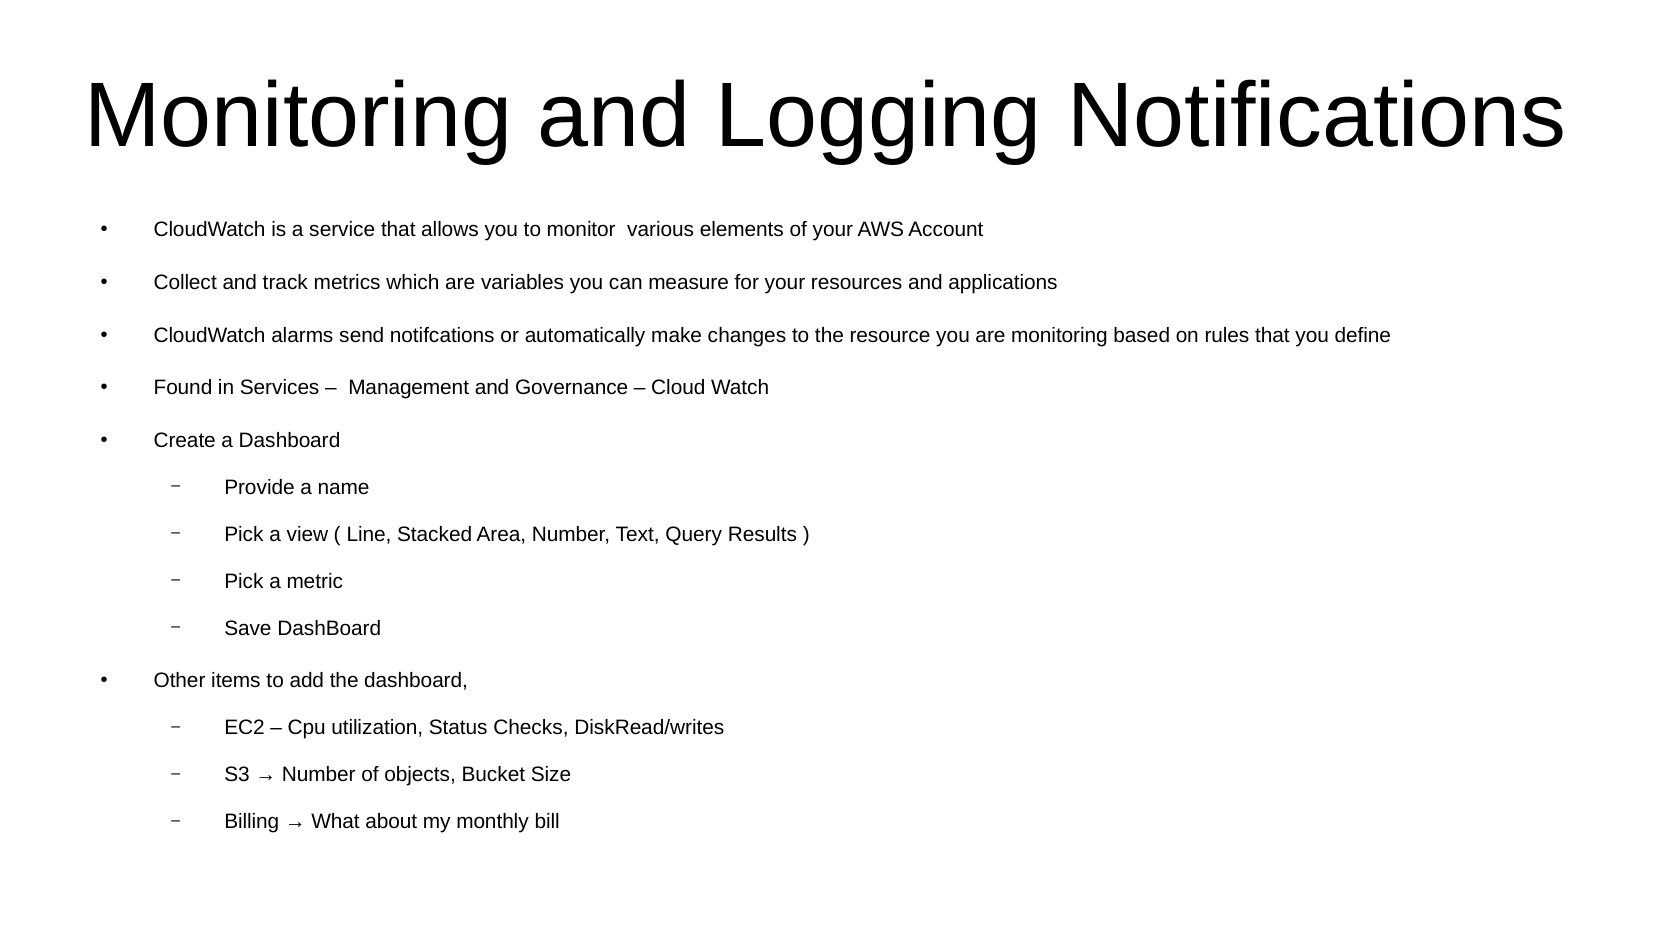

# Monitoring and Logging Notifications
CloudWatch is a service that allows you to monitor various elements of your AWS Account
Collect and track metrics which are variables you can measure for your resources and applications
CloudWatch alarms send notifcations or automatically make changes to the resource you are monitoring based on rules that you define
Found in Services – Management and Governance – Cloud Watch
Create a Dashboard
Provide a name
Pick a view ( Line, Stacked Area, Number, Text, Query Results )
Pick a metric
Save DashBoard
Other items to add the dashboard,
EC2 – Cpu utilization, Status Checks, DiskRead/writes
S3 → Number of objects, Bucket Size
Billing → What about my monthly bill